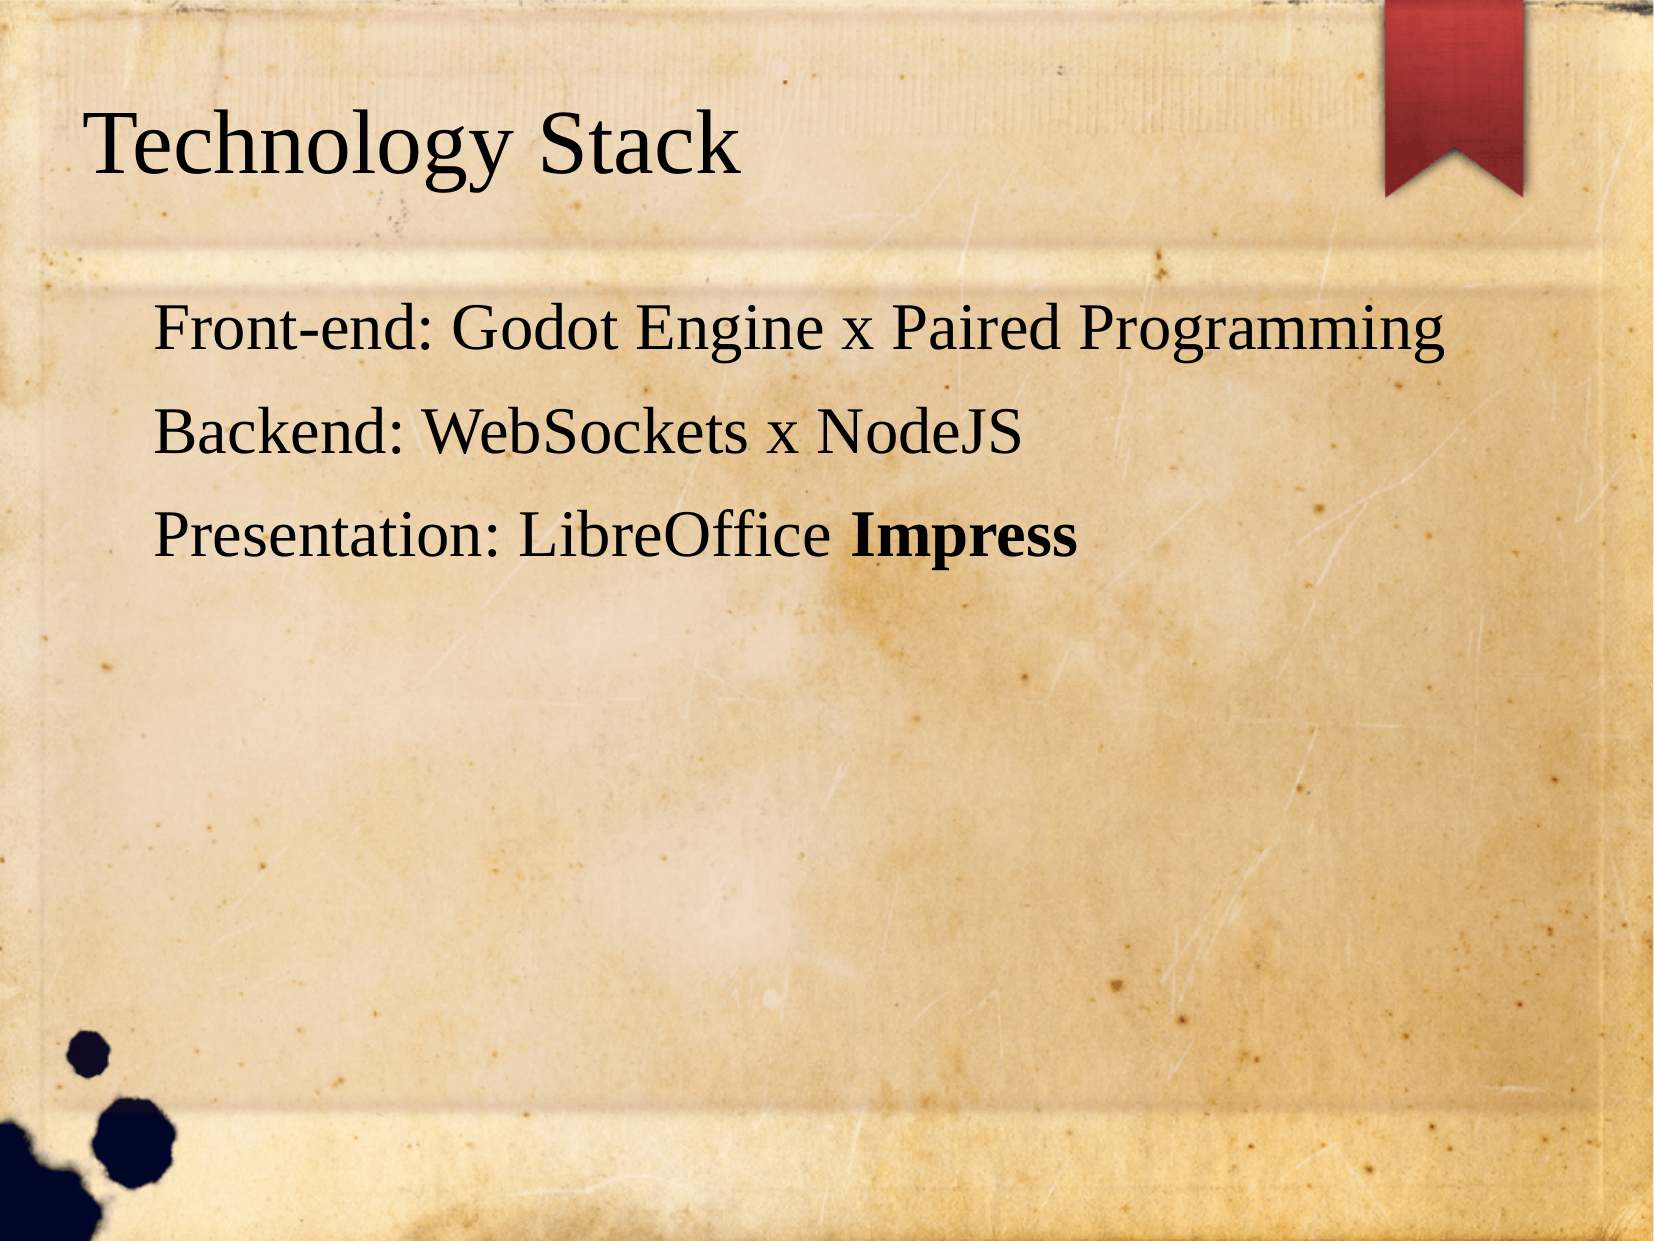

# Technology Stack
Front-end: Godot Engine x Paired Programming
Backend: WebSockets x NodeJS
Presentation: LibreOffice Impress